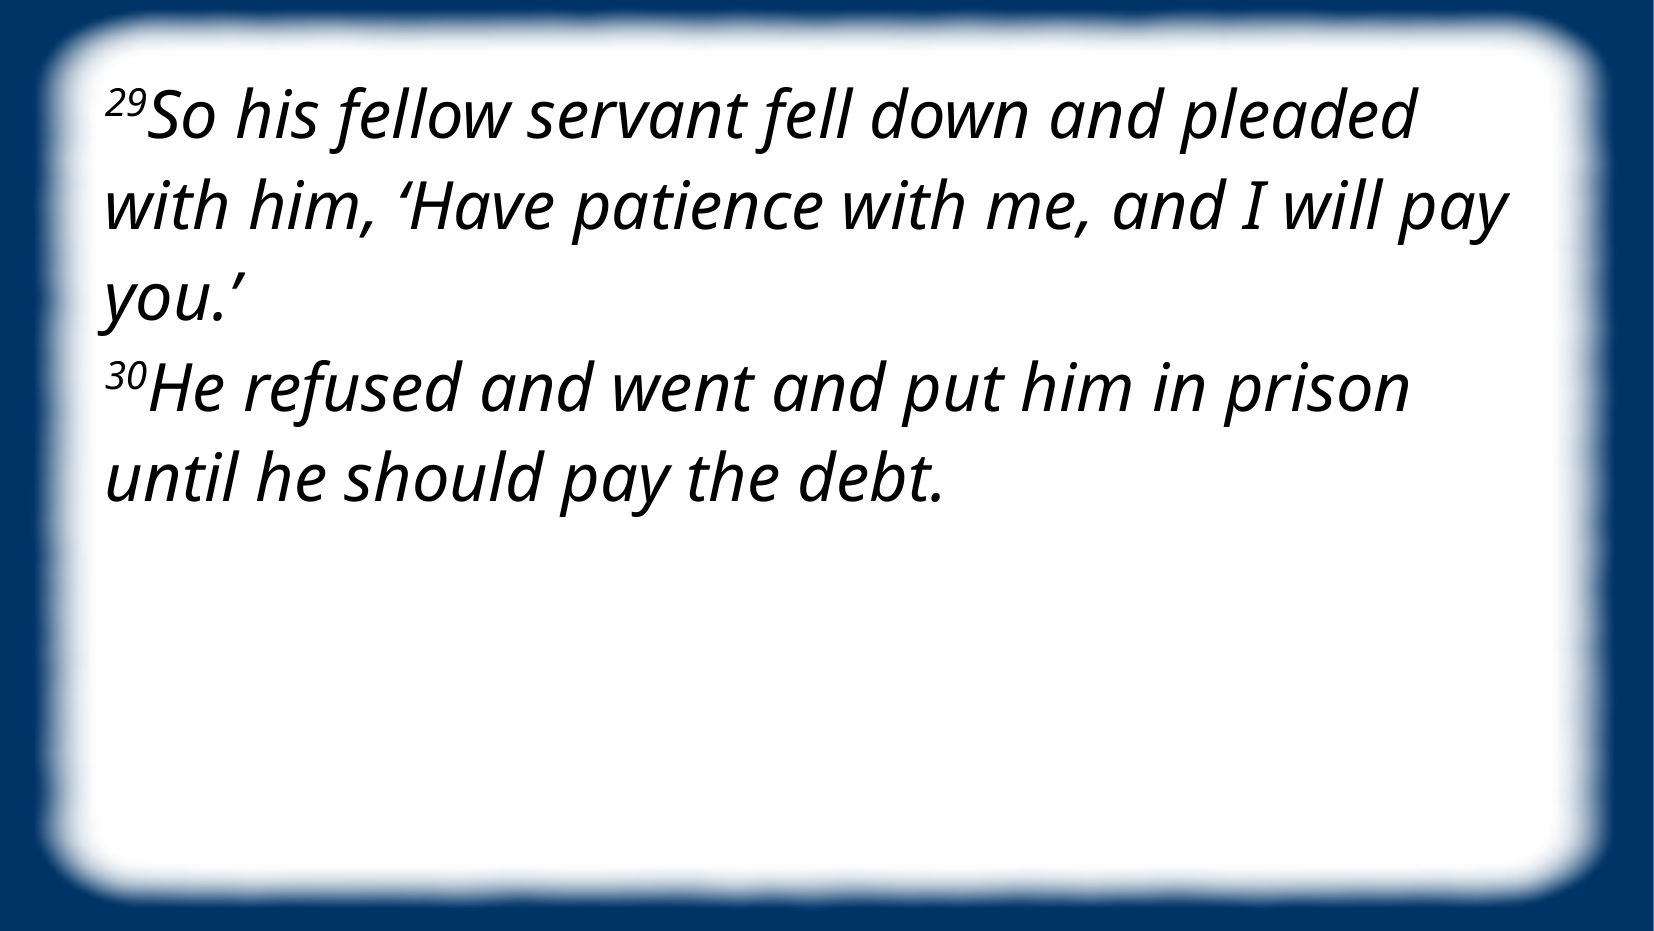

29So his fellow servant fell down and pleaded with him, ‘Have patience with me, and I will pay you.’
30He refused and went and put him in prison until he should pay the debt.